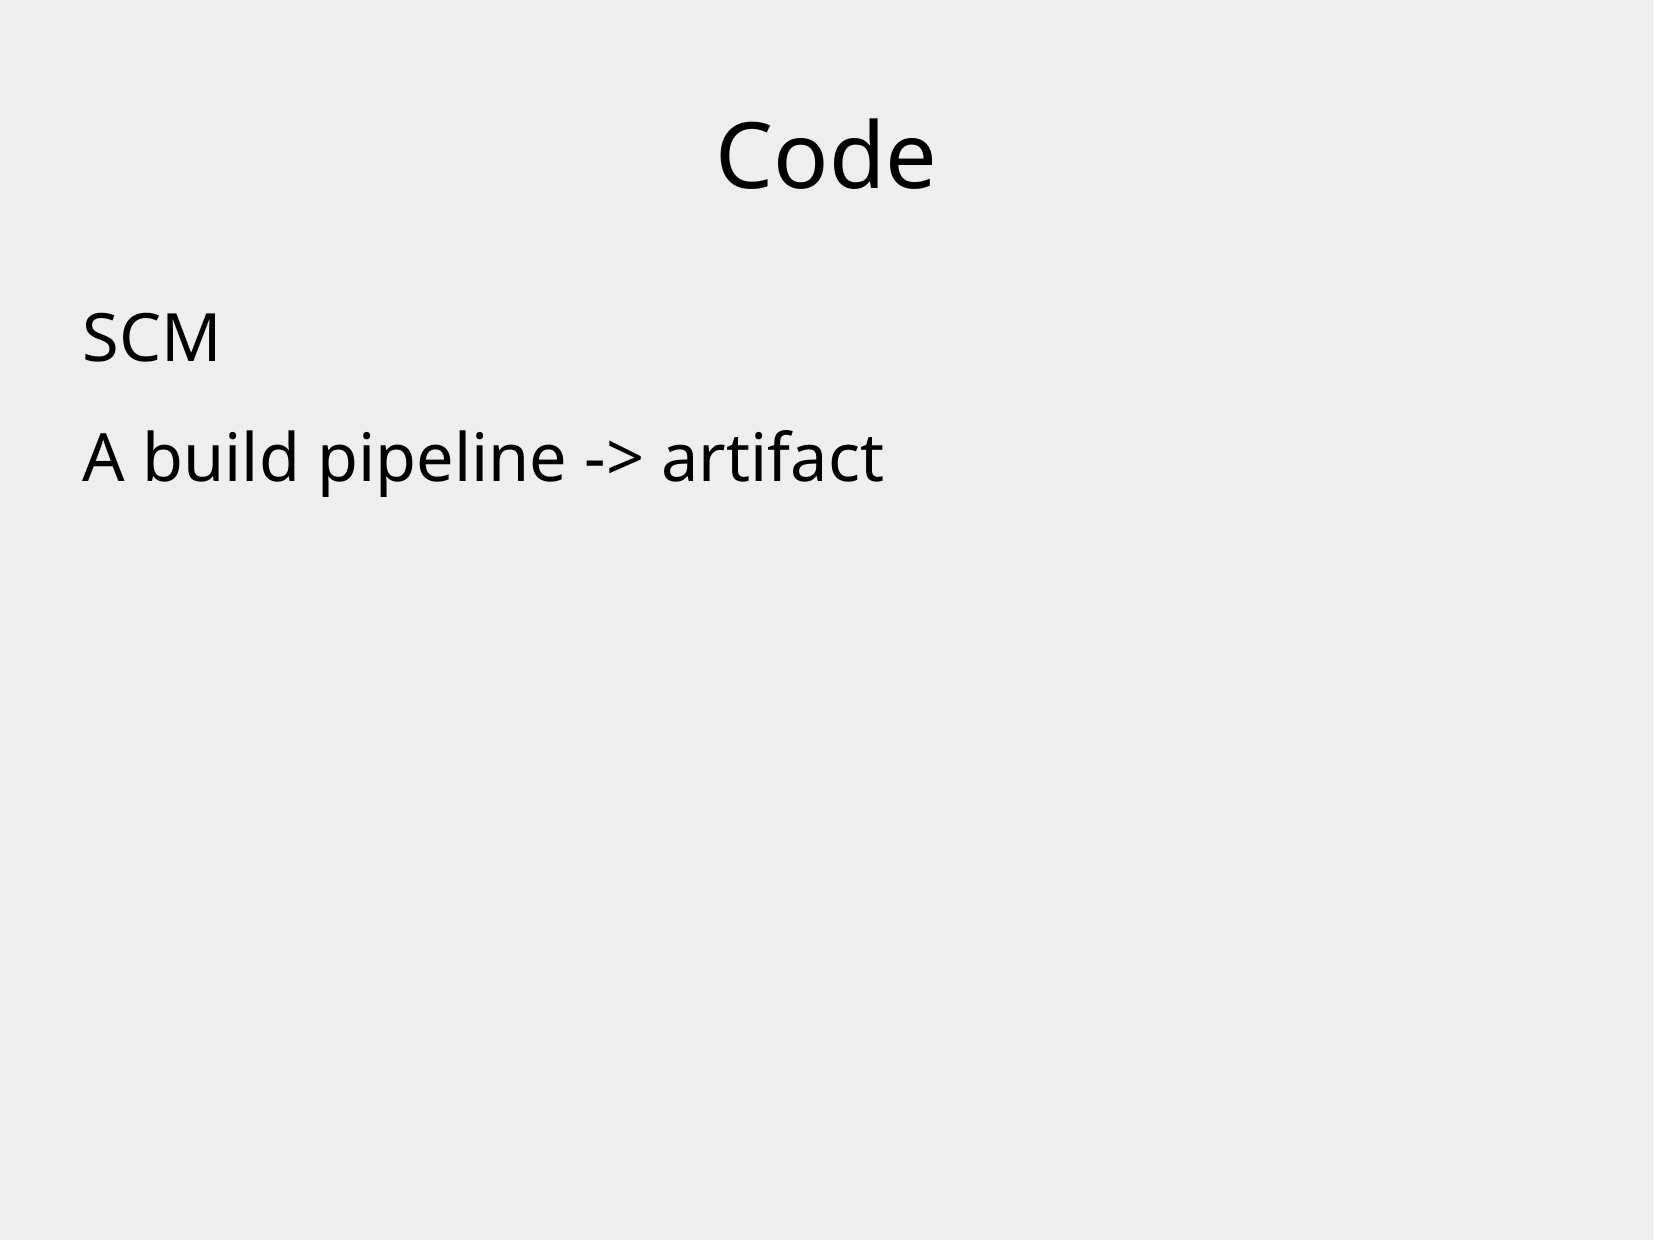

# Code
SCM
A build pipeline -> artifact